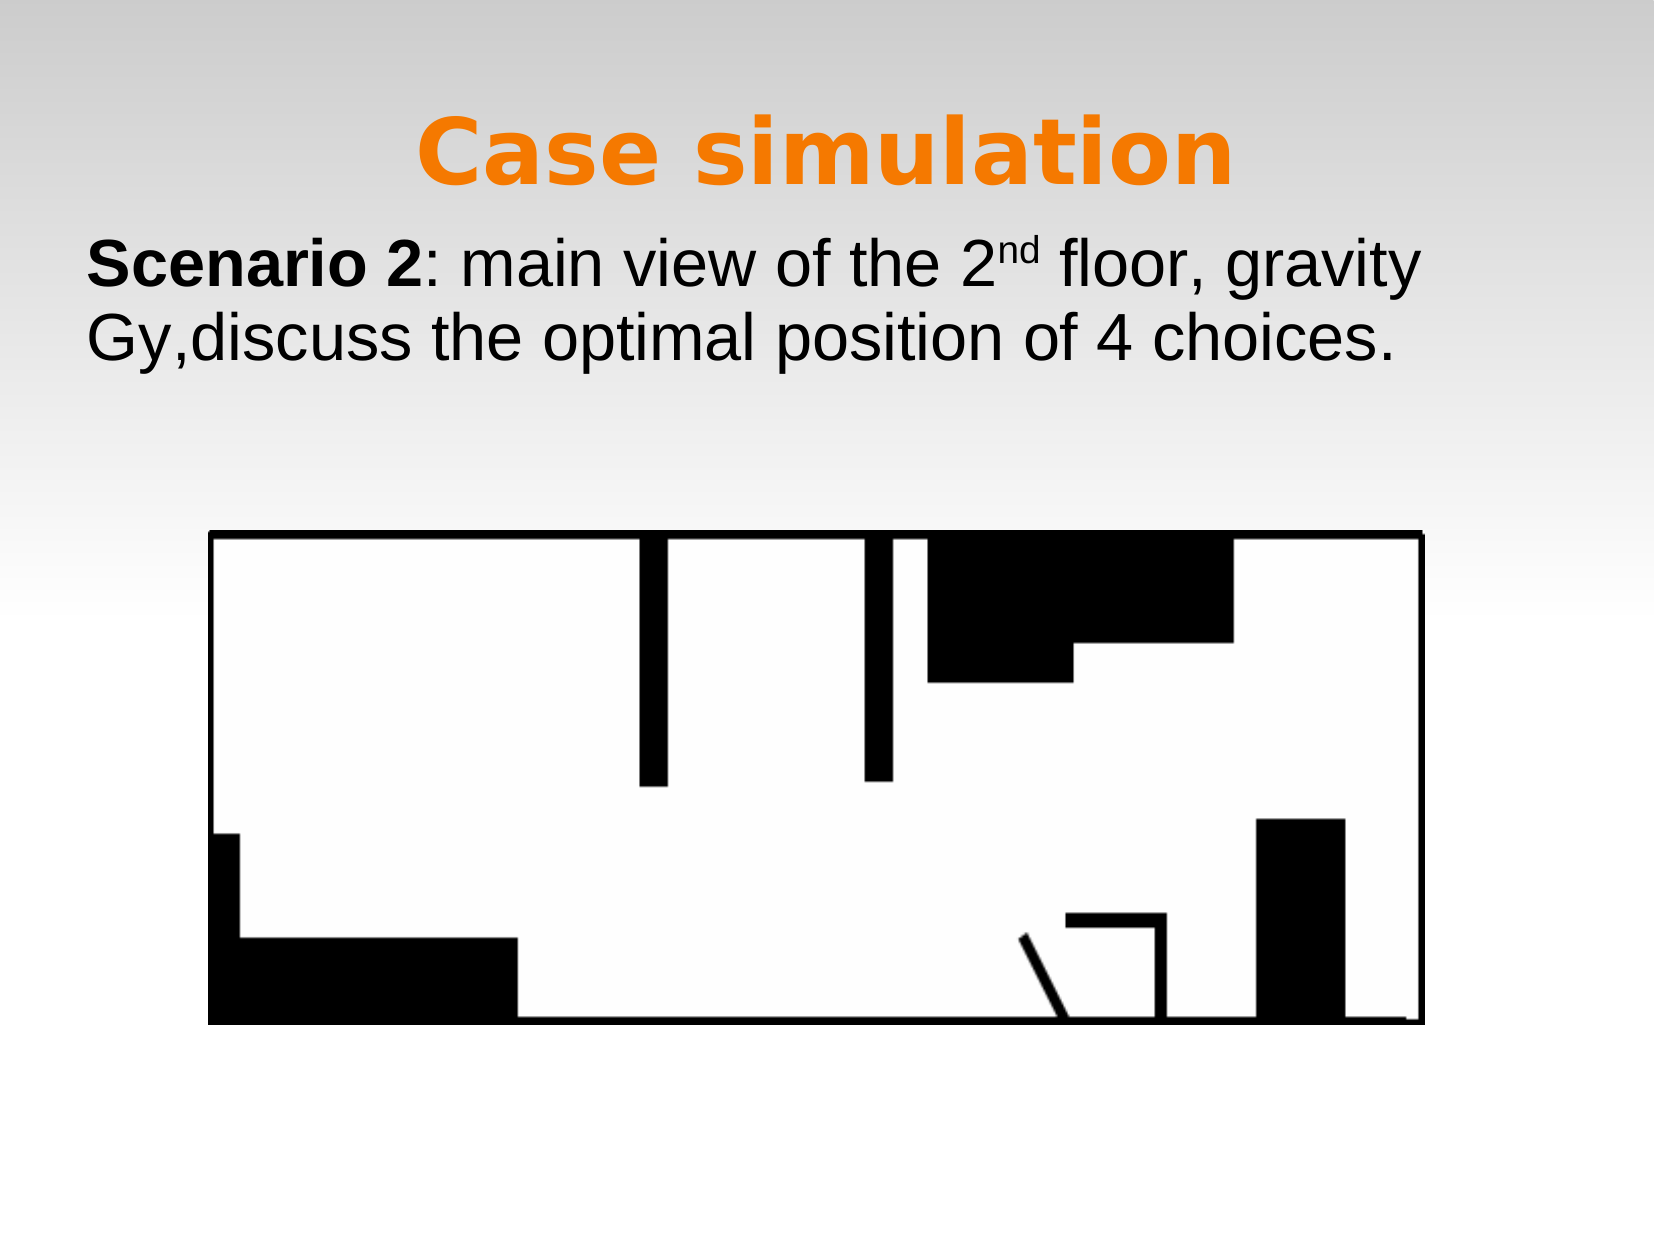

# Case simulation
Scenario 2: main view of the 2nd floor, gravity Gy,discuss the optimal position of 4 choices.